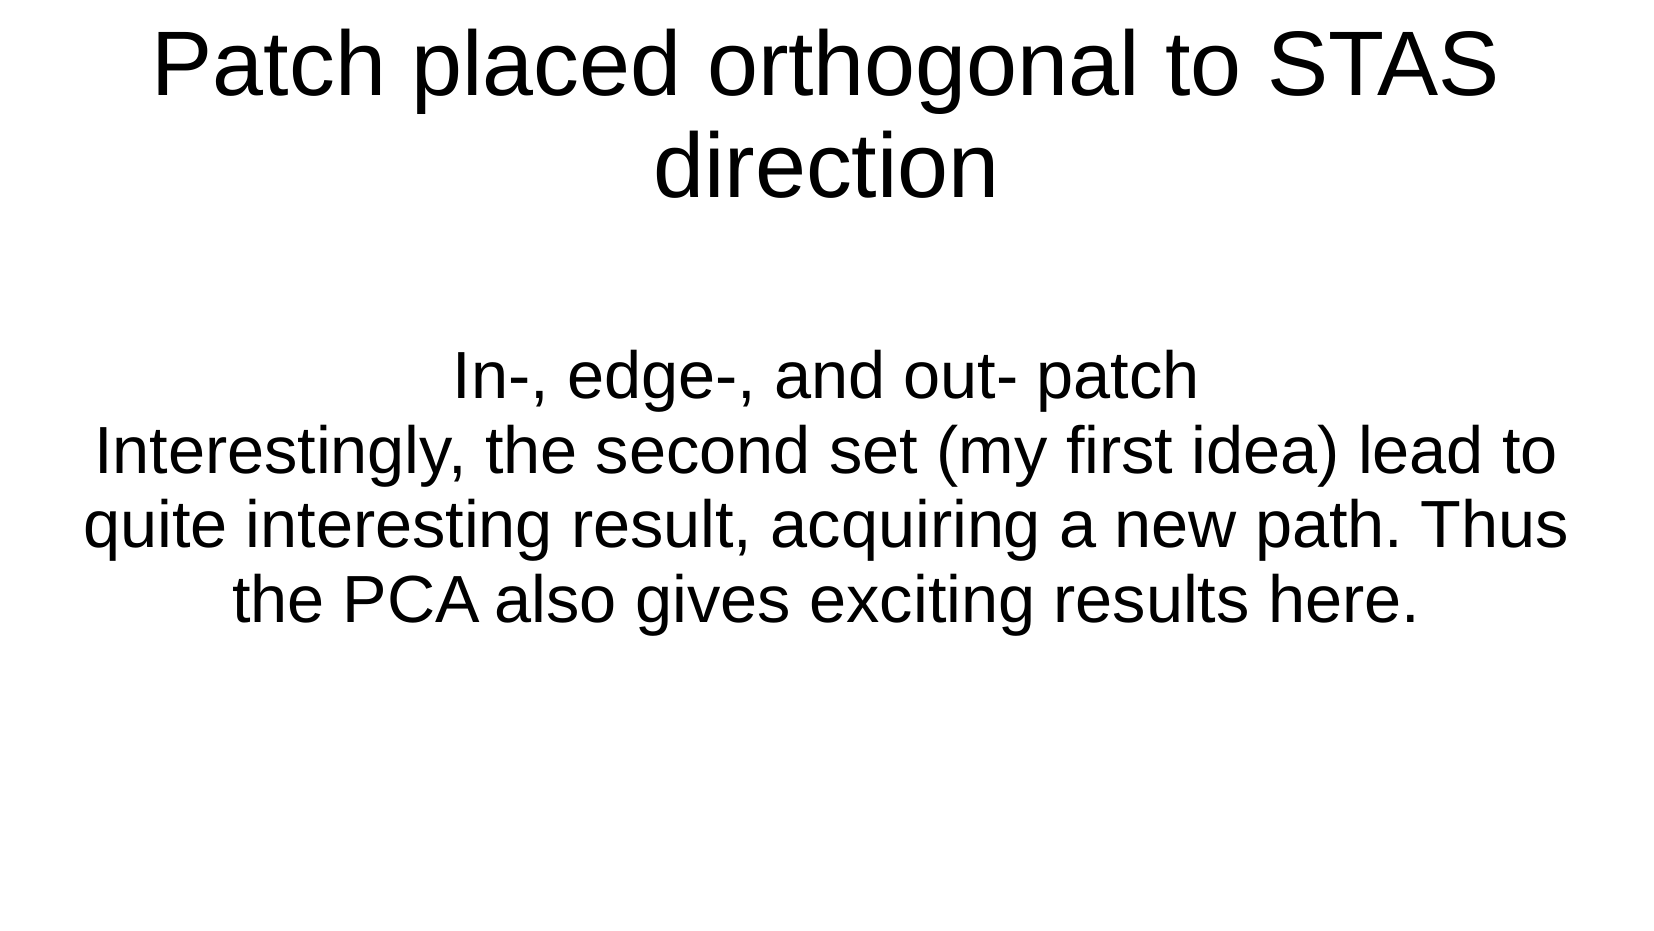

# Patch placed orthogonal to STAS direction
In-, edge-, and out- patch
Interestingly, the second set (my first idea) lead to quite interesting result, acquiring a new path. Thus the PCA also gives exciting results here.